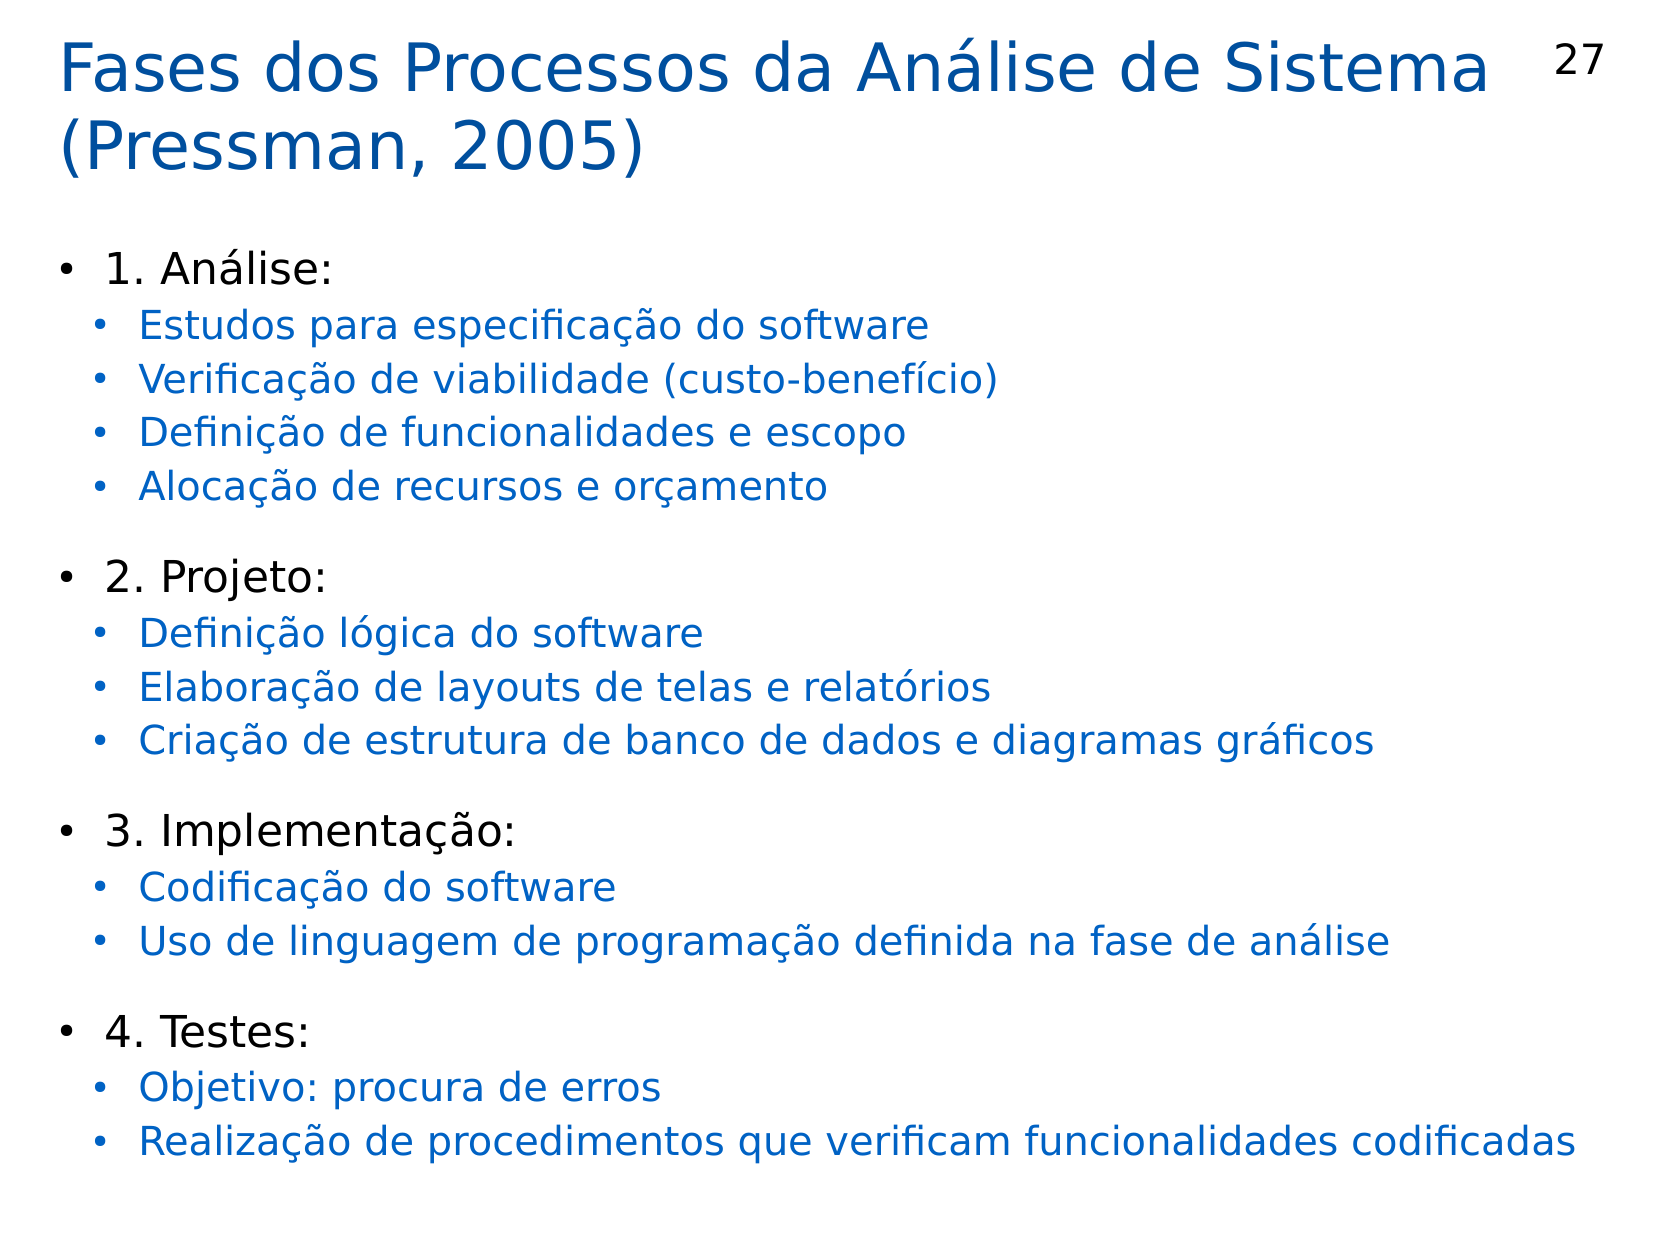

# Fases dos Processos da Análise de Sistema (Pressman, 2005)
27
1. Análise:
Estudos para especificação do software
Verificação de viabilidade (custo-benefício)
Definição de funcionalidades e escopo
Alocação de recursos e orçamento
2. Projeto:
Definição lógica do software
Elaboração de layouts de telas e relatórios
Criação de estrutura de banco de dados e diagramas gráficos
3. Implementação:
Codificação do software
Uso de linguagem de programação definida na fase de análise
4. Testes:
Objetivo: procura de erros
Realização de procedimentos que verificam funcionalidades codificadas